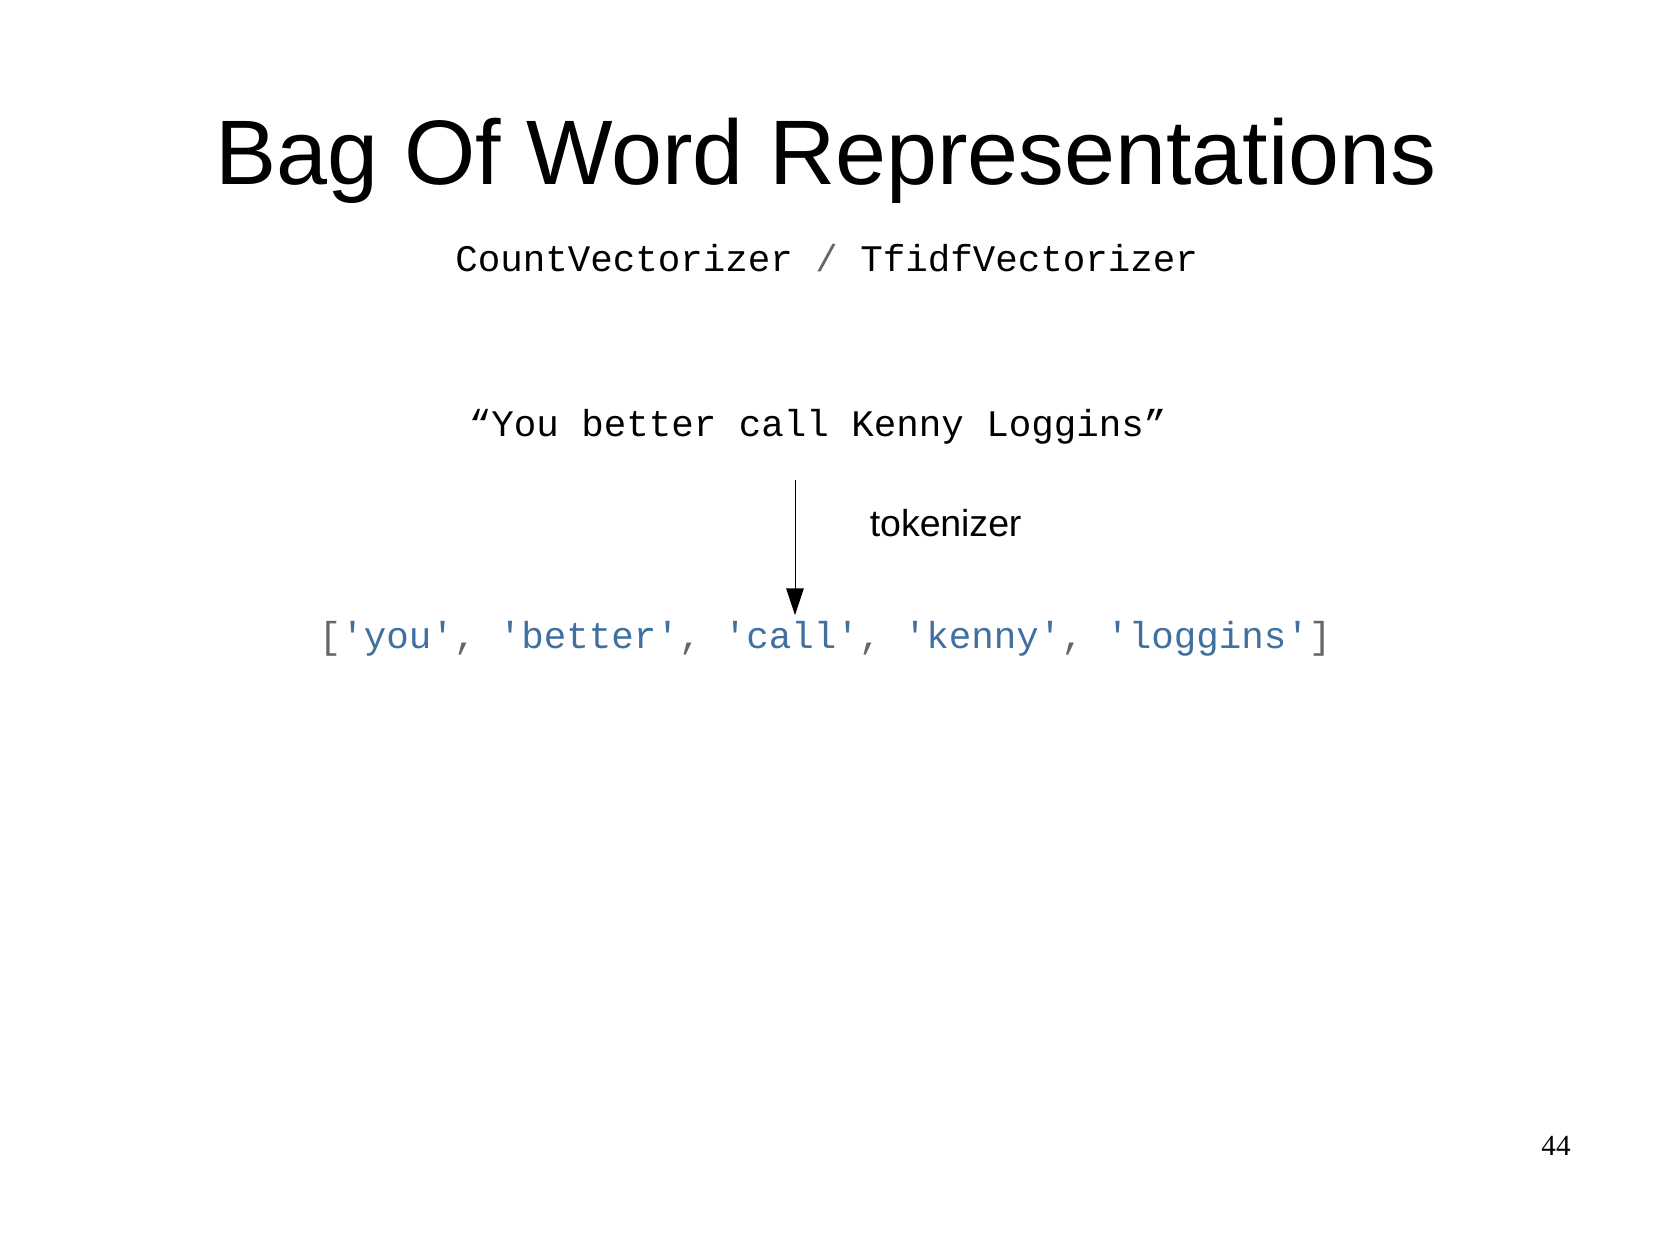

# Bag Of Word Representations
CountVectorizer / TfidfVectorizer
“You better call Kenny Loggins”
tokenizer
['you', 'better', 'call', 'kenny', 'loggins']
44